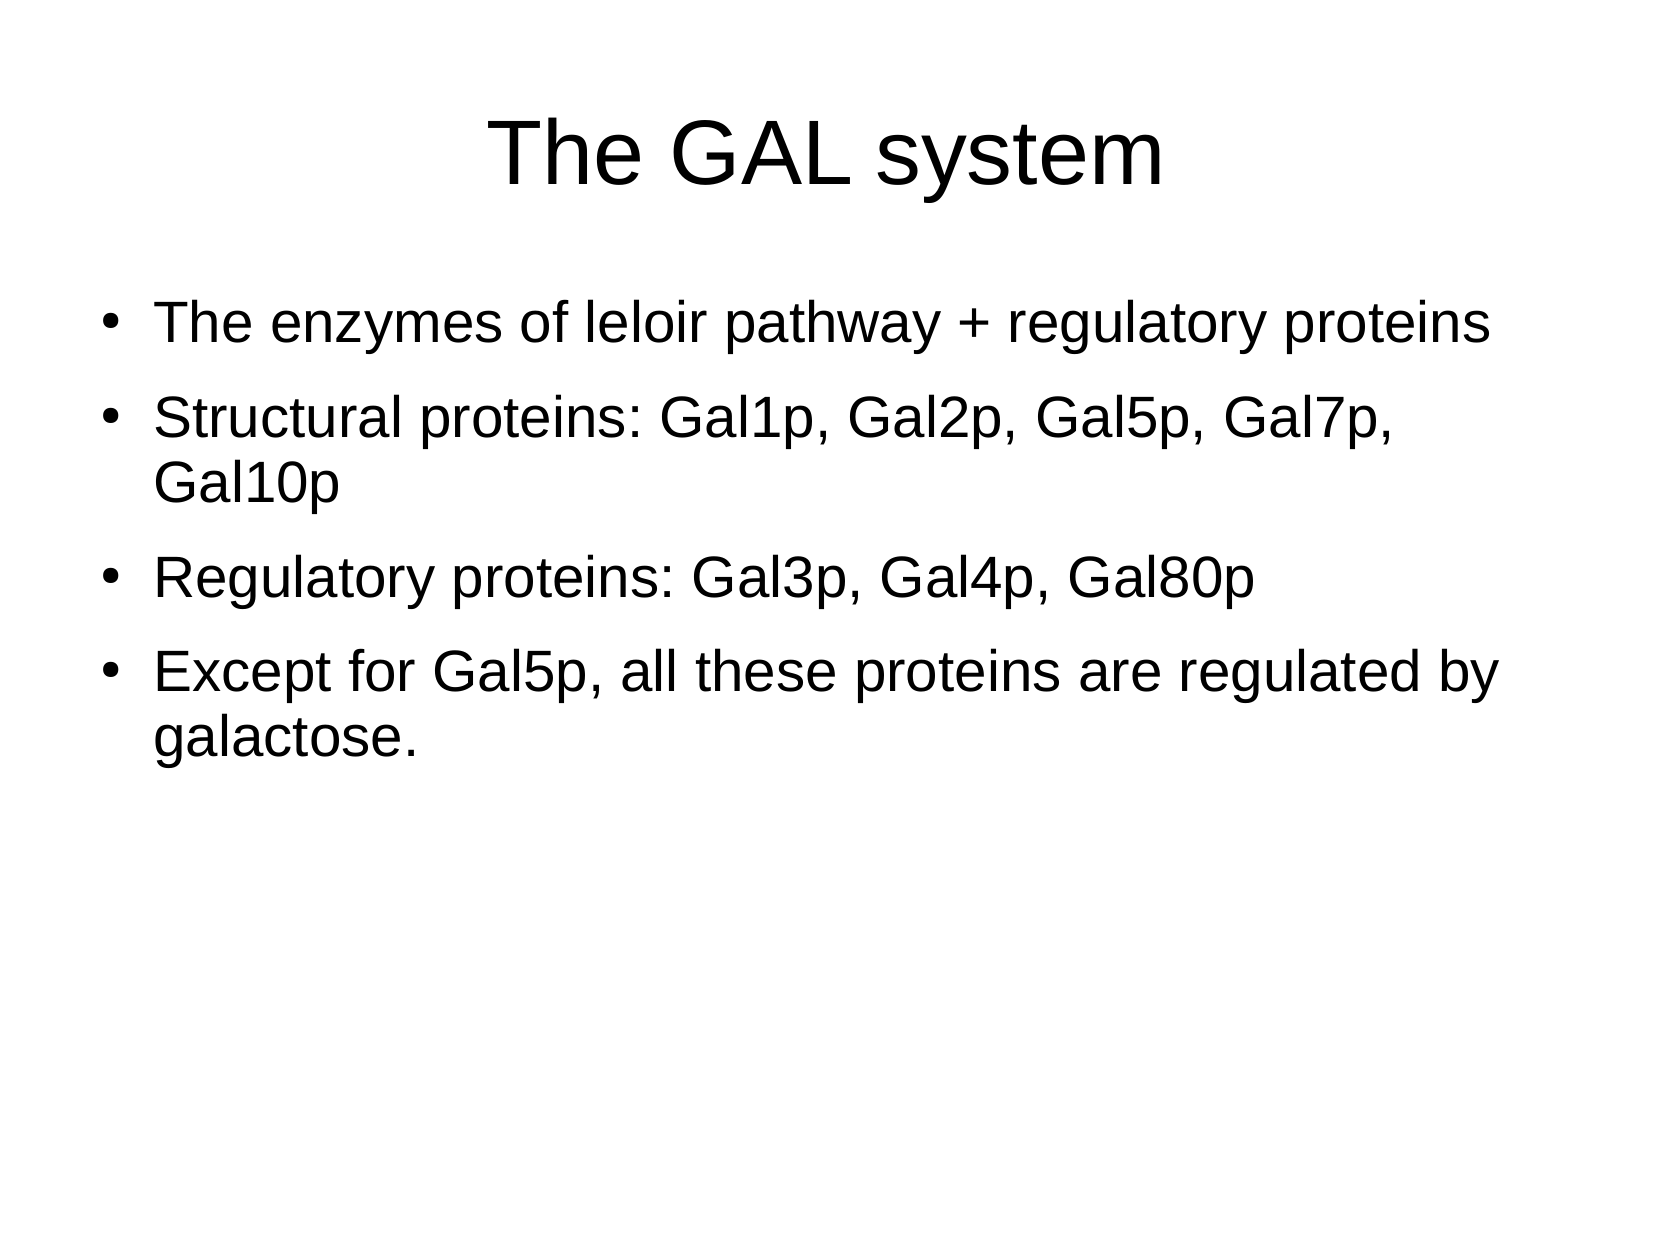

# The GAL system
The enzymes of leloir pathway + regulatory proteins
Structural proteins: Gal1p, Gal2p, Gal5p, Gal7p, Gal10p
Regulatory proteins: Gal3p, Gal4p, Gal80p
Except for Gal5p, all these proteins are regulated by galactose.